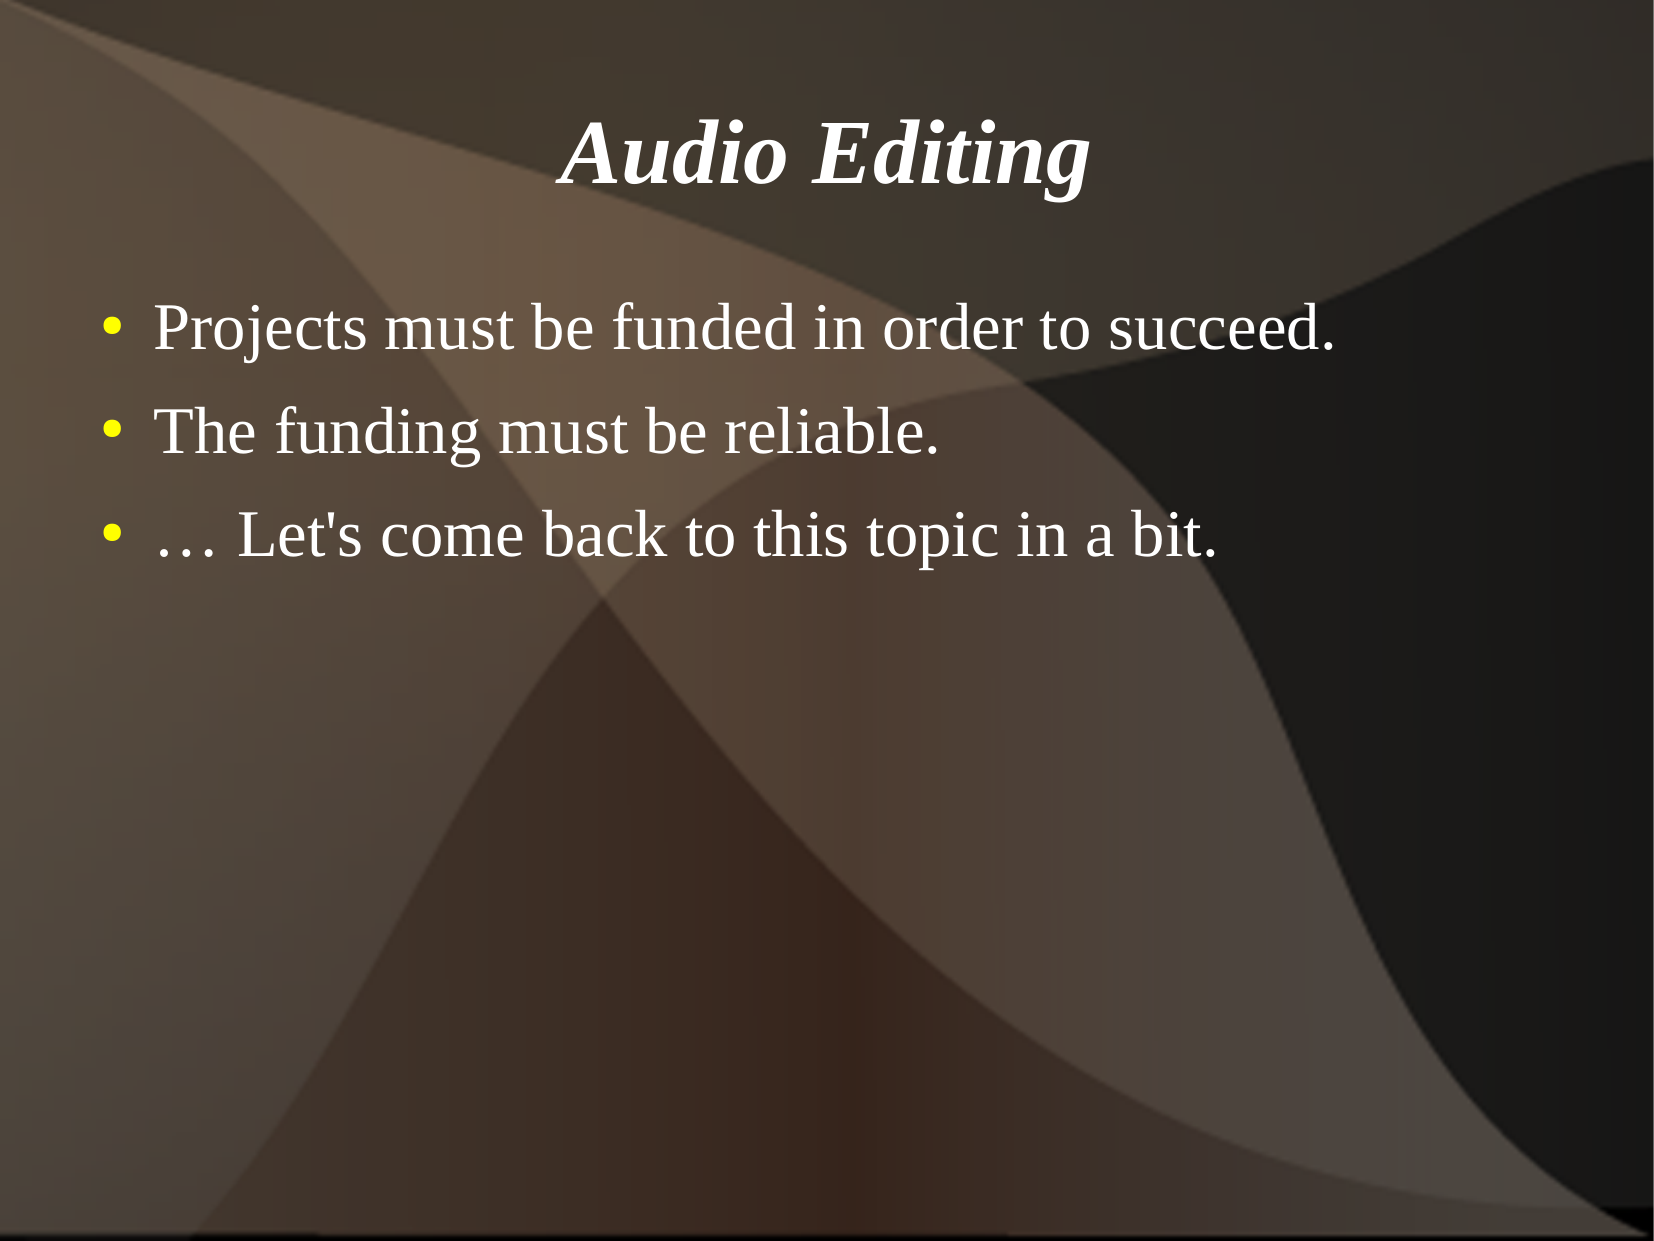

# Audio Editing
Projects must be funded in order to succeed.
The funding must be reliable.
… Let's come back to this topic in a bit.